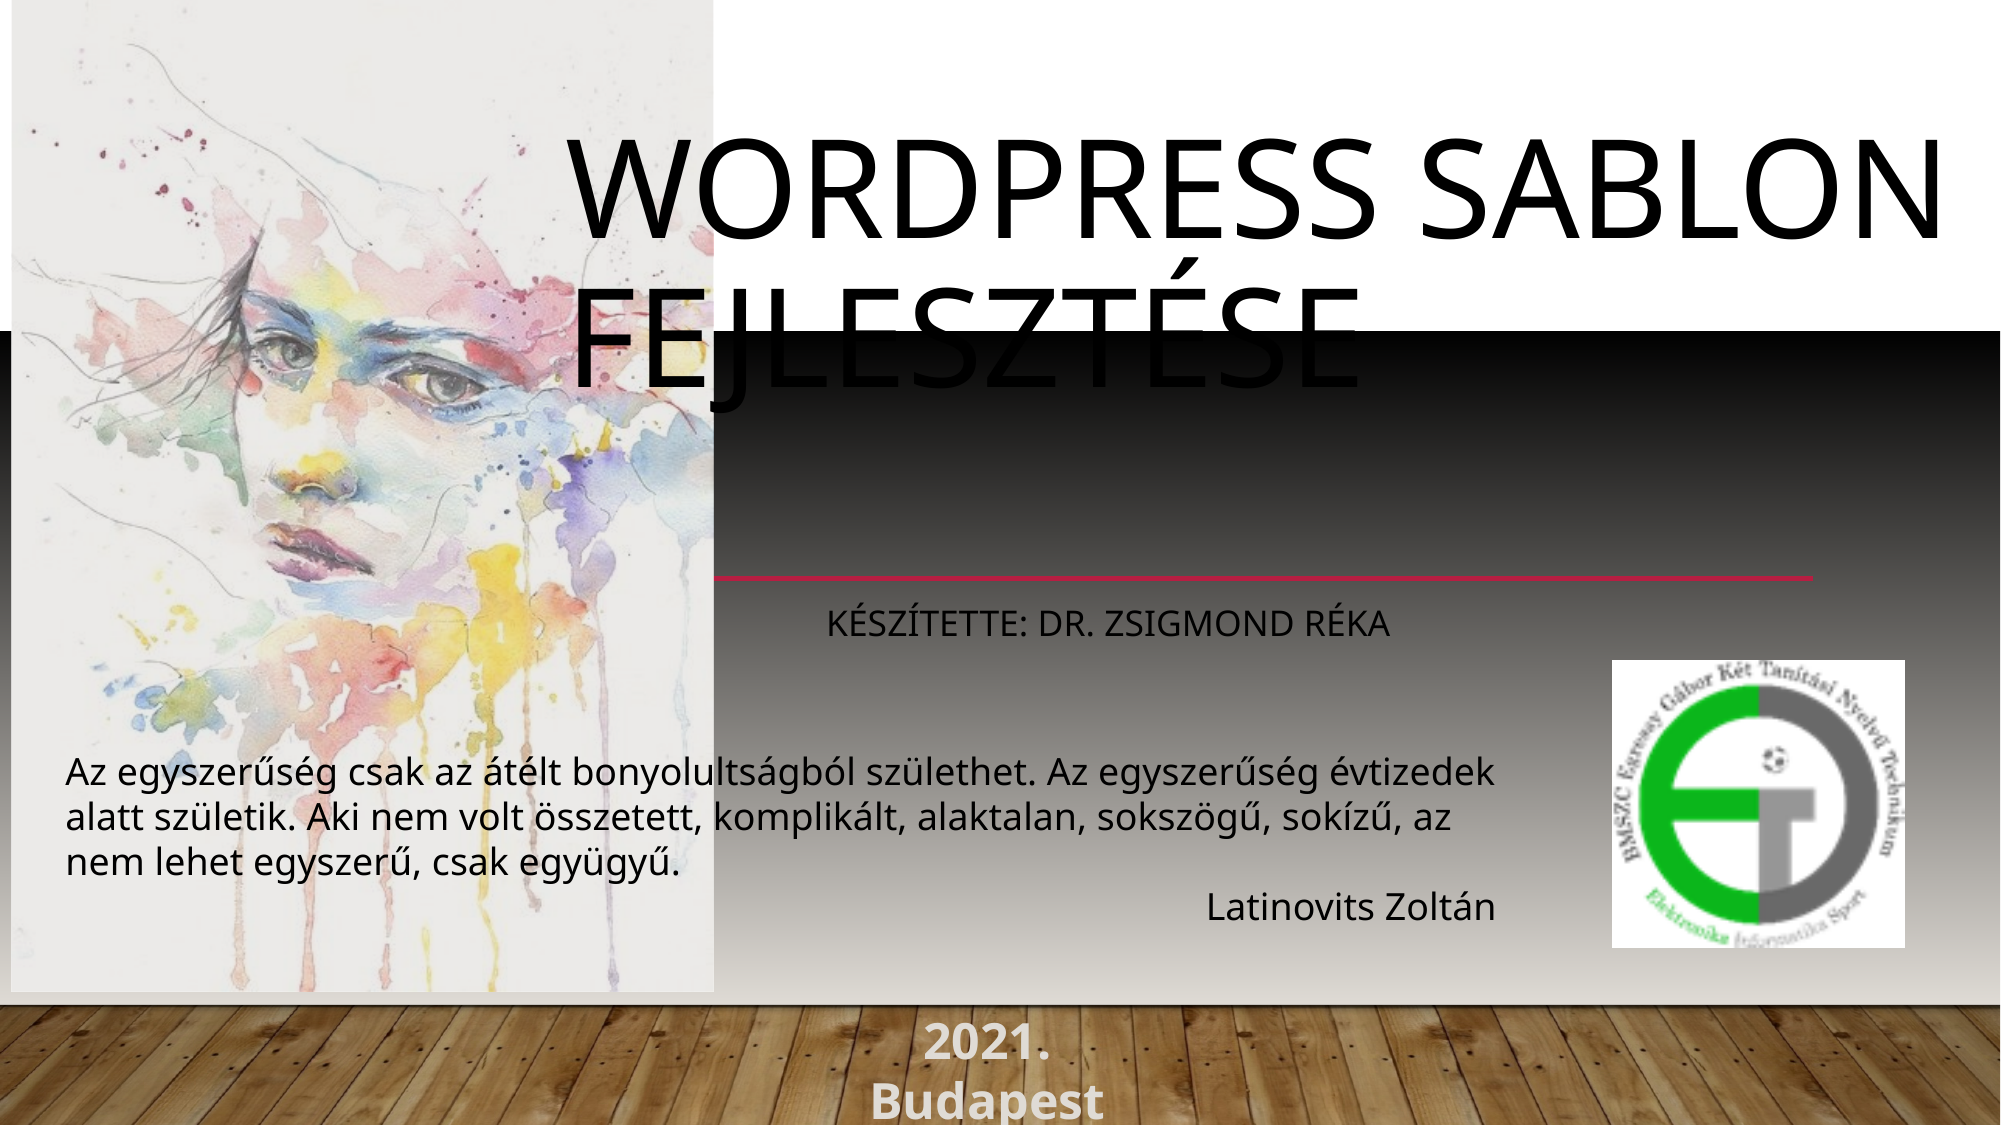

# WordPress Sablon fejlesztése
Készítette: Dr. Zsigmond Réka
Az egyszerűség csak az átélt bonyolultságból születhet. Az egyszerűség évtizedek alatt születik. Aki nem volt összetett, komplikált, alaktalan, sokszögű, sokízű, az nem lehet egyszerű, csak együgyű.
Latinovits Zoltán
2021.
Budapest